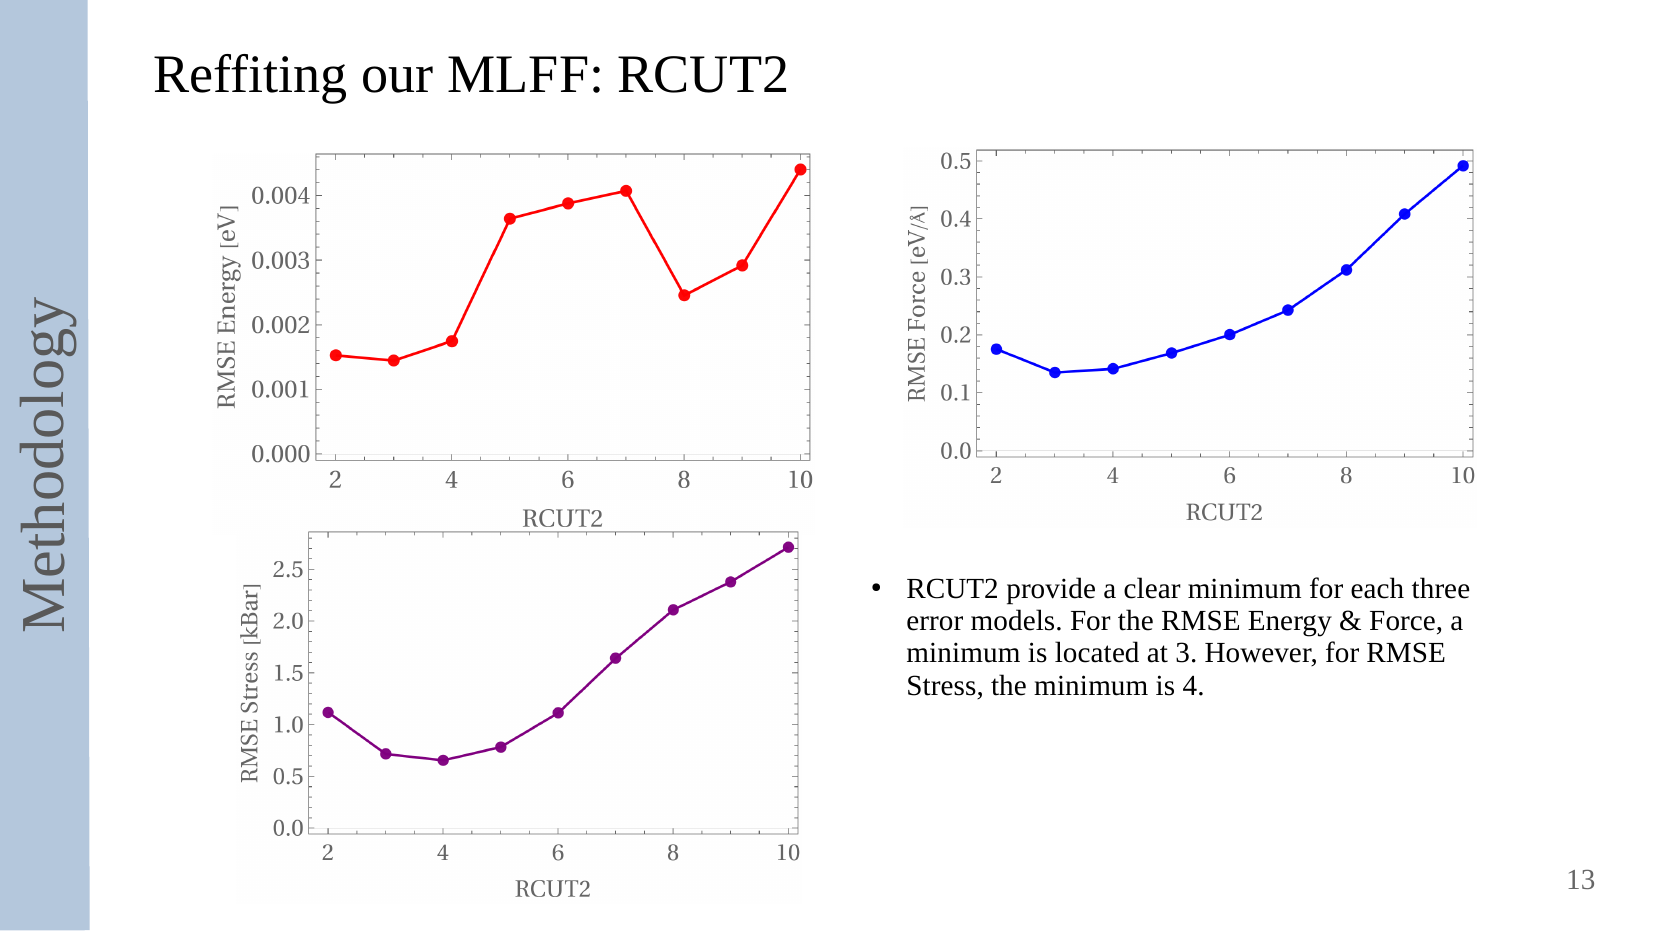

Reffiting our MLFF: RCUT2
# Methodology
RCUT2 provide a clear minimum for each three error models. For the RMSE Energy & Force, a minimum is located at 3. However, for RMSE Stress, the minimum is 4.